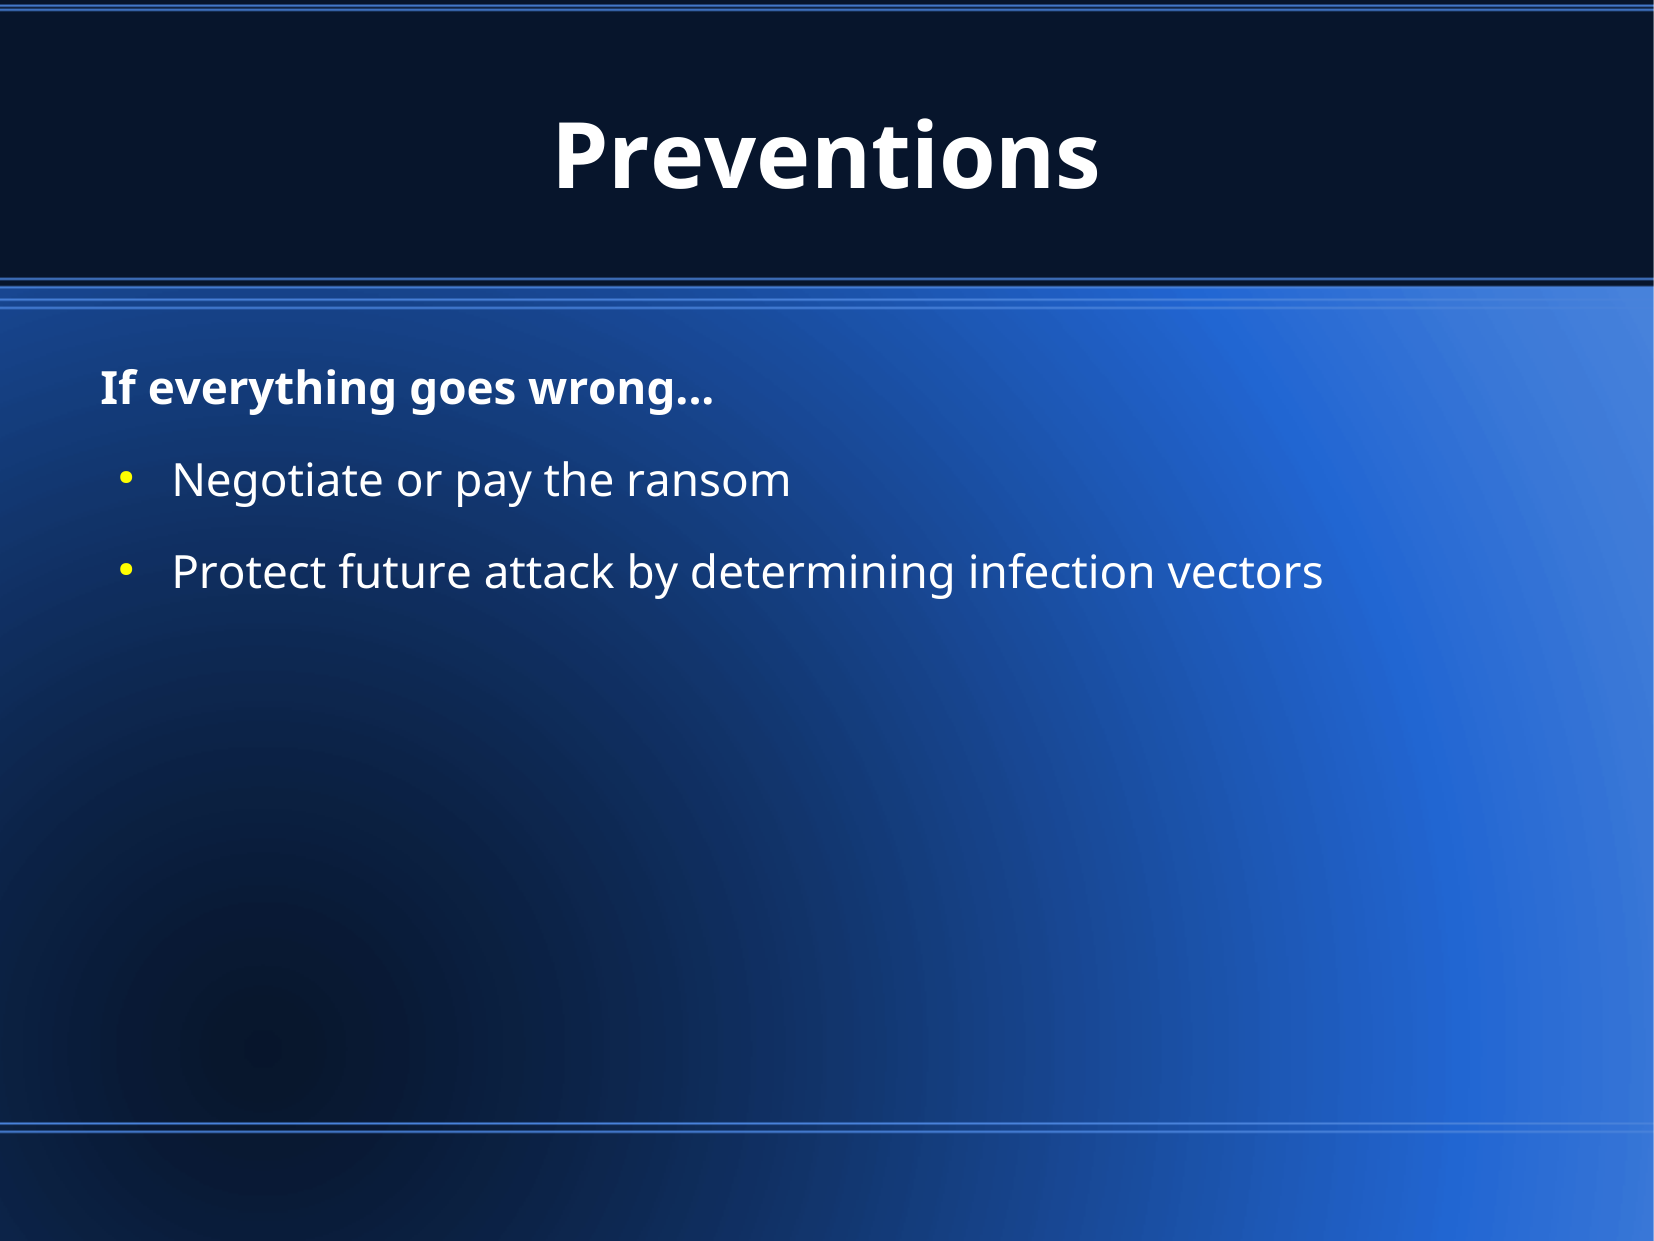

# Preventions
If everything goes wrong...
Negotiate or pay the ransom
Protect future attack by determining infection vectors